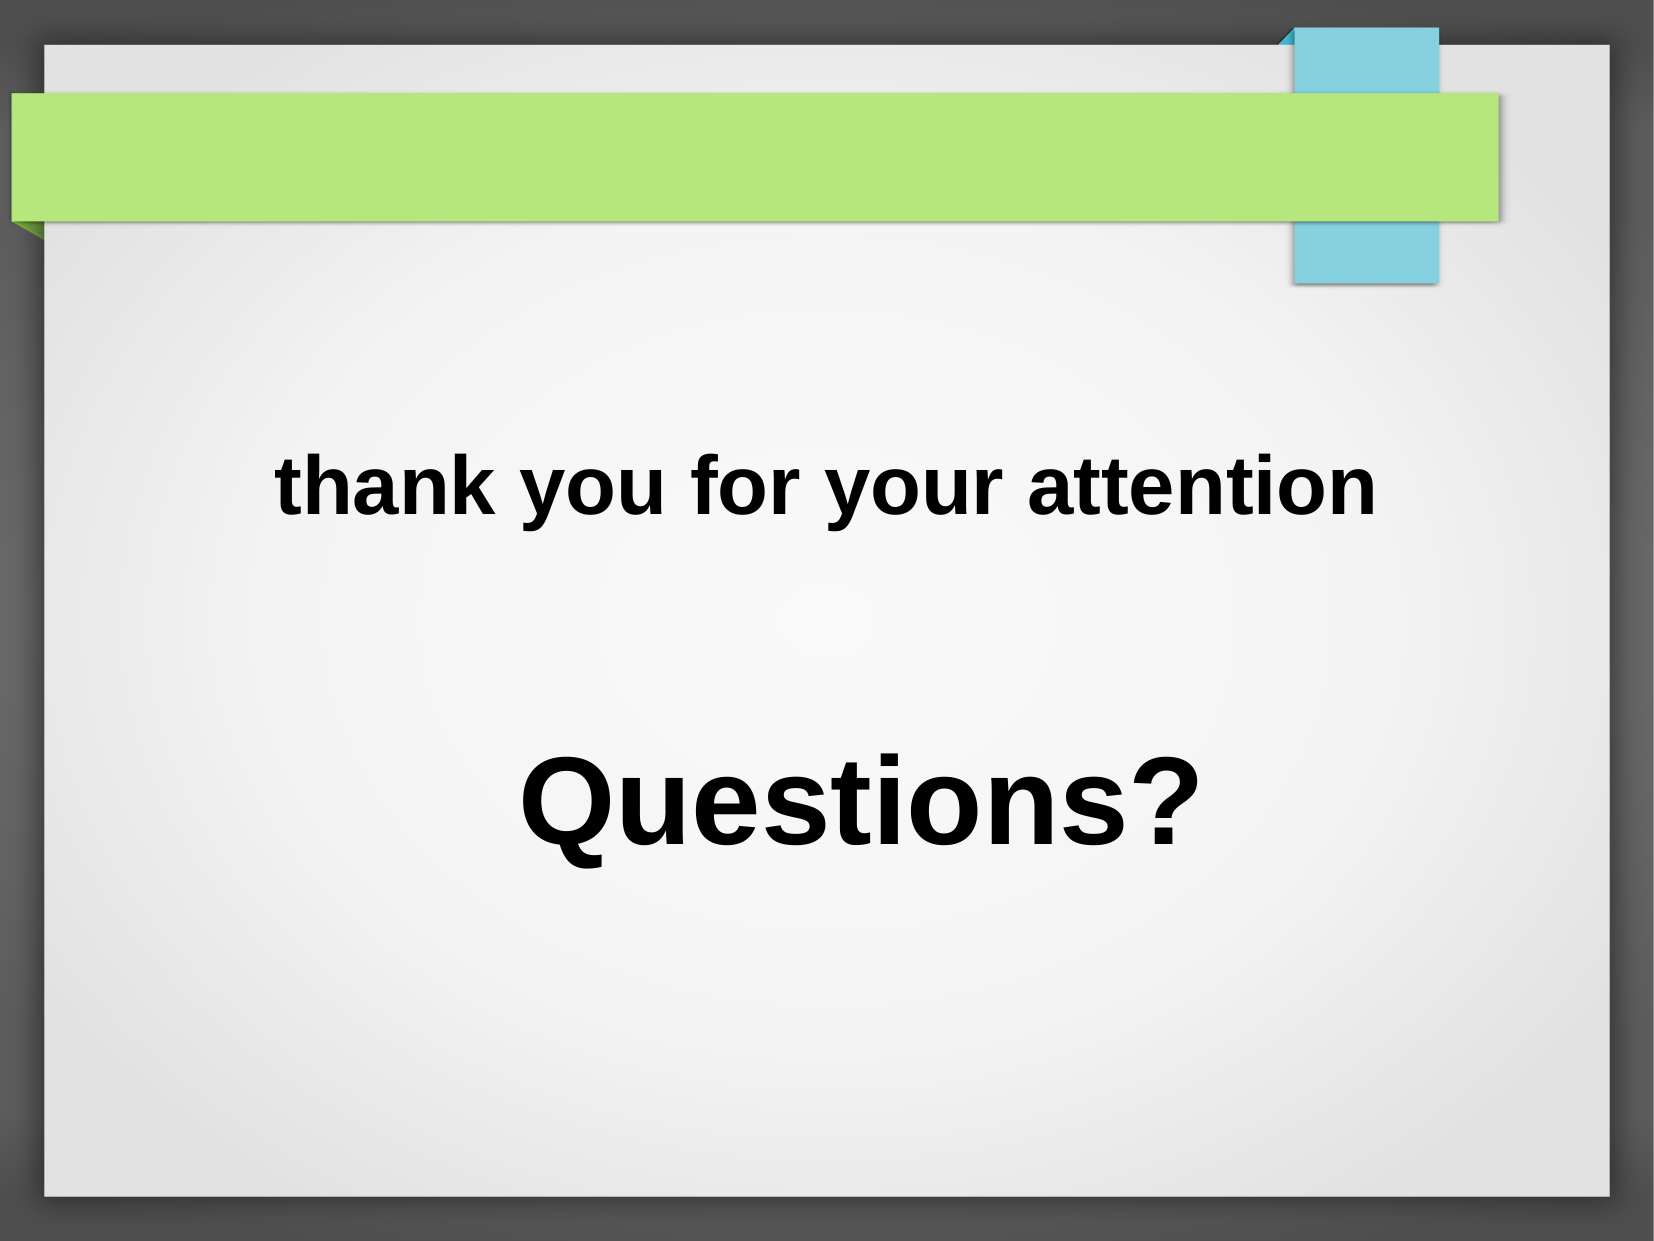

#
thank you for your attention
Questions?